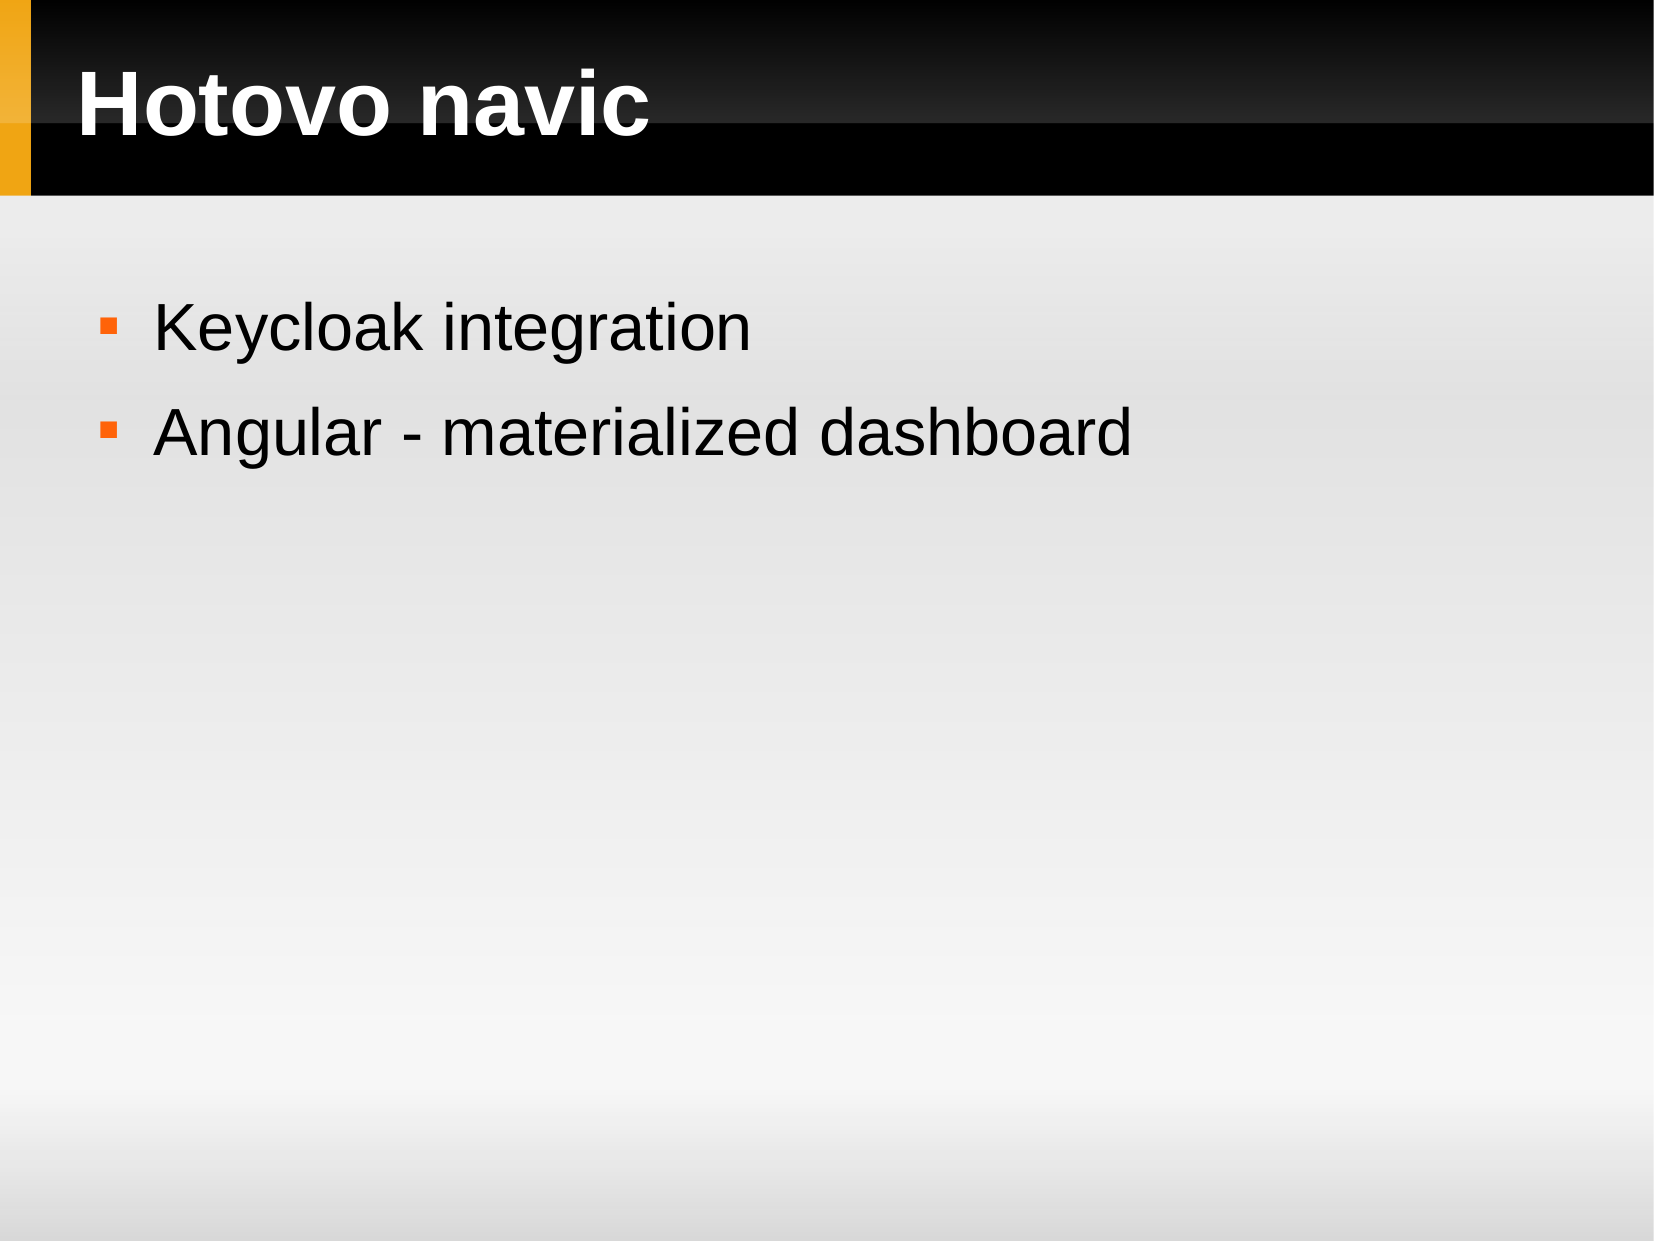

# Hotovo navic
Keycloak integration
Angular - materialized dashboard